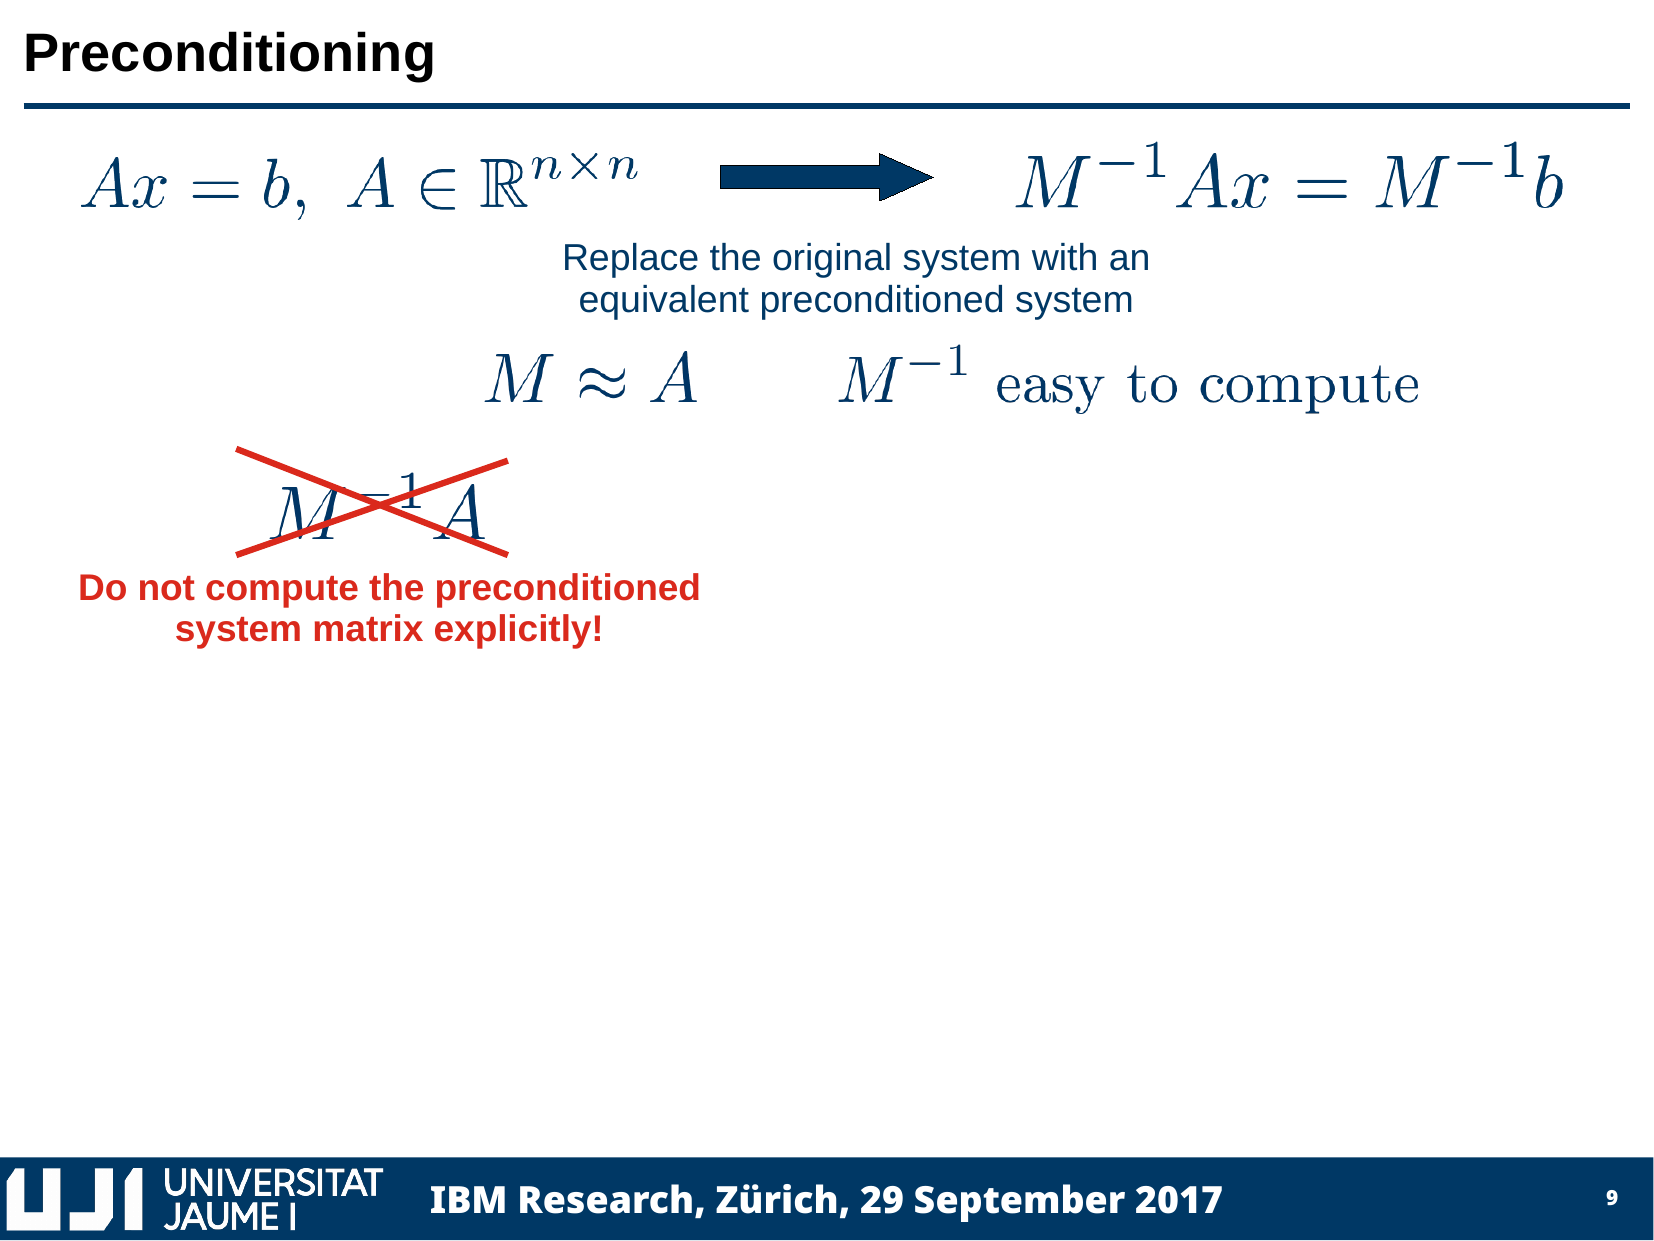

# Preconditioning
Replace the original system with an equivalent preconditioned system
Do not compute the preconditioned system matrix explicitly!
IBM Research, Zürich, 29 September 2017
9